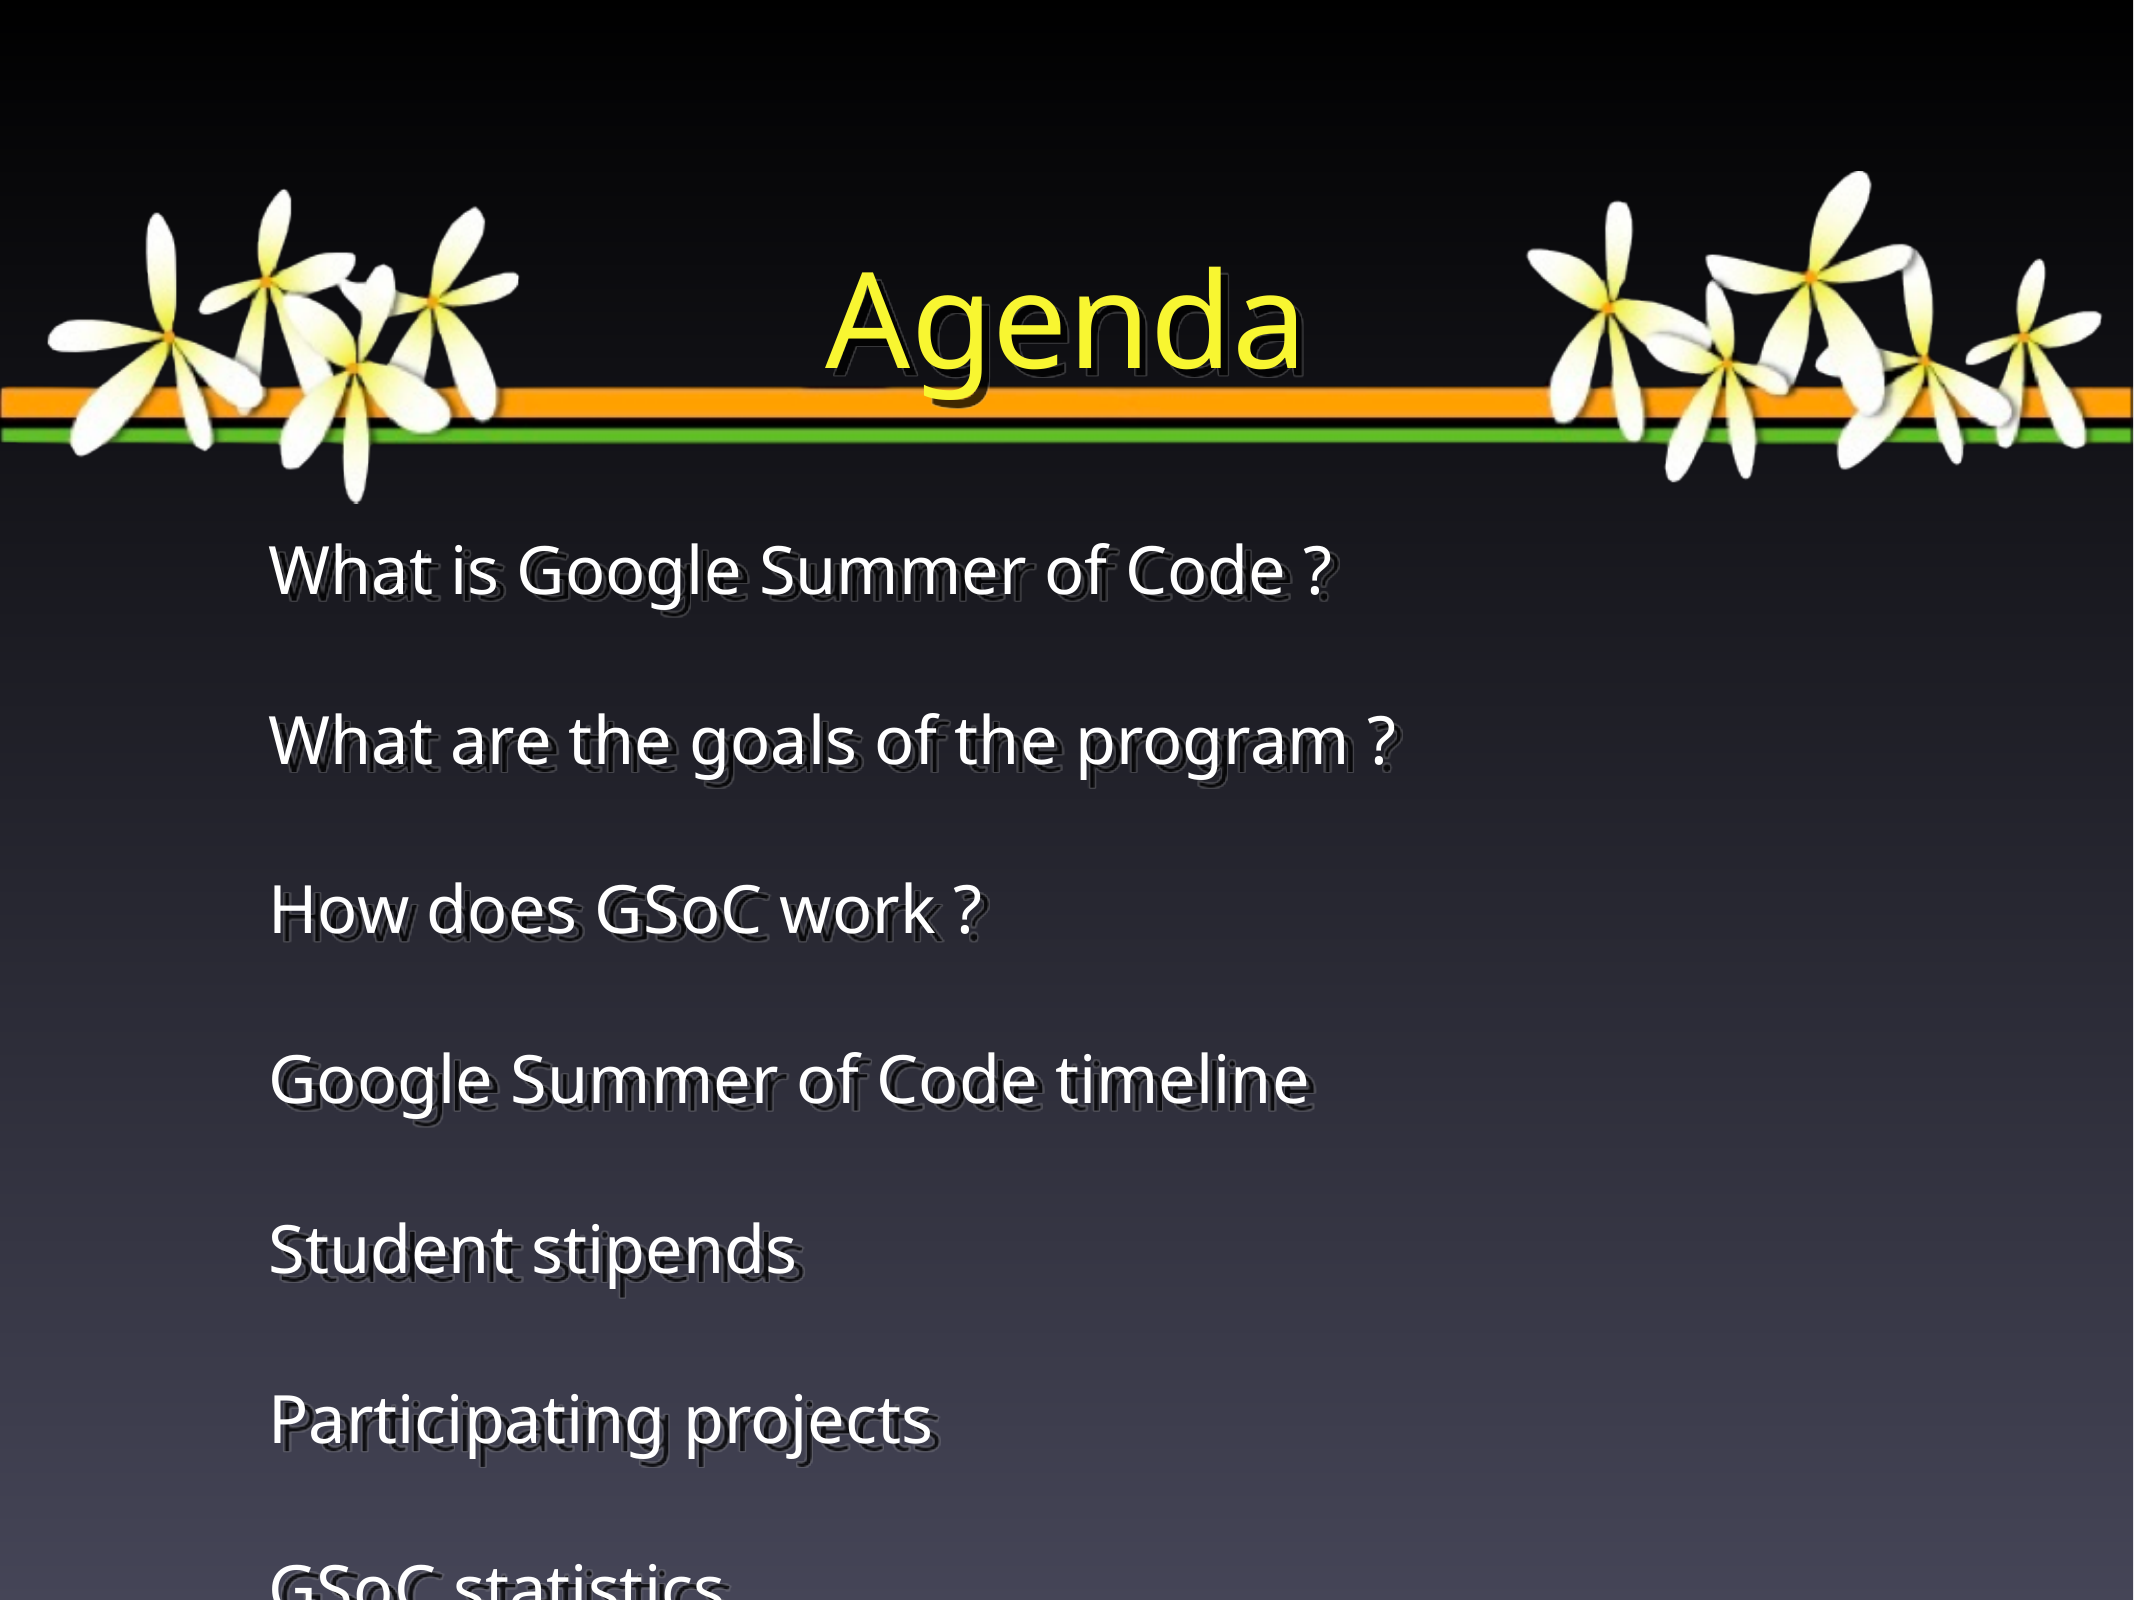

Agenda
# What is Google Summer of Code ?
What are the goals of the program ?
How does GSoC work ?
Google Summer of Code timeline
Student stipends
Participating projects
GSoC statistics